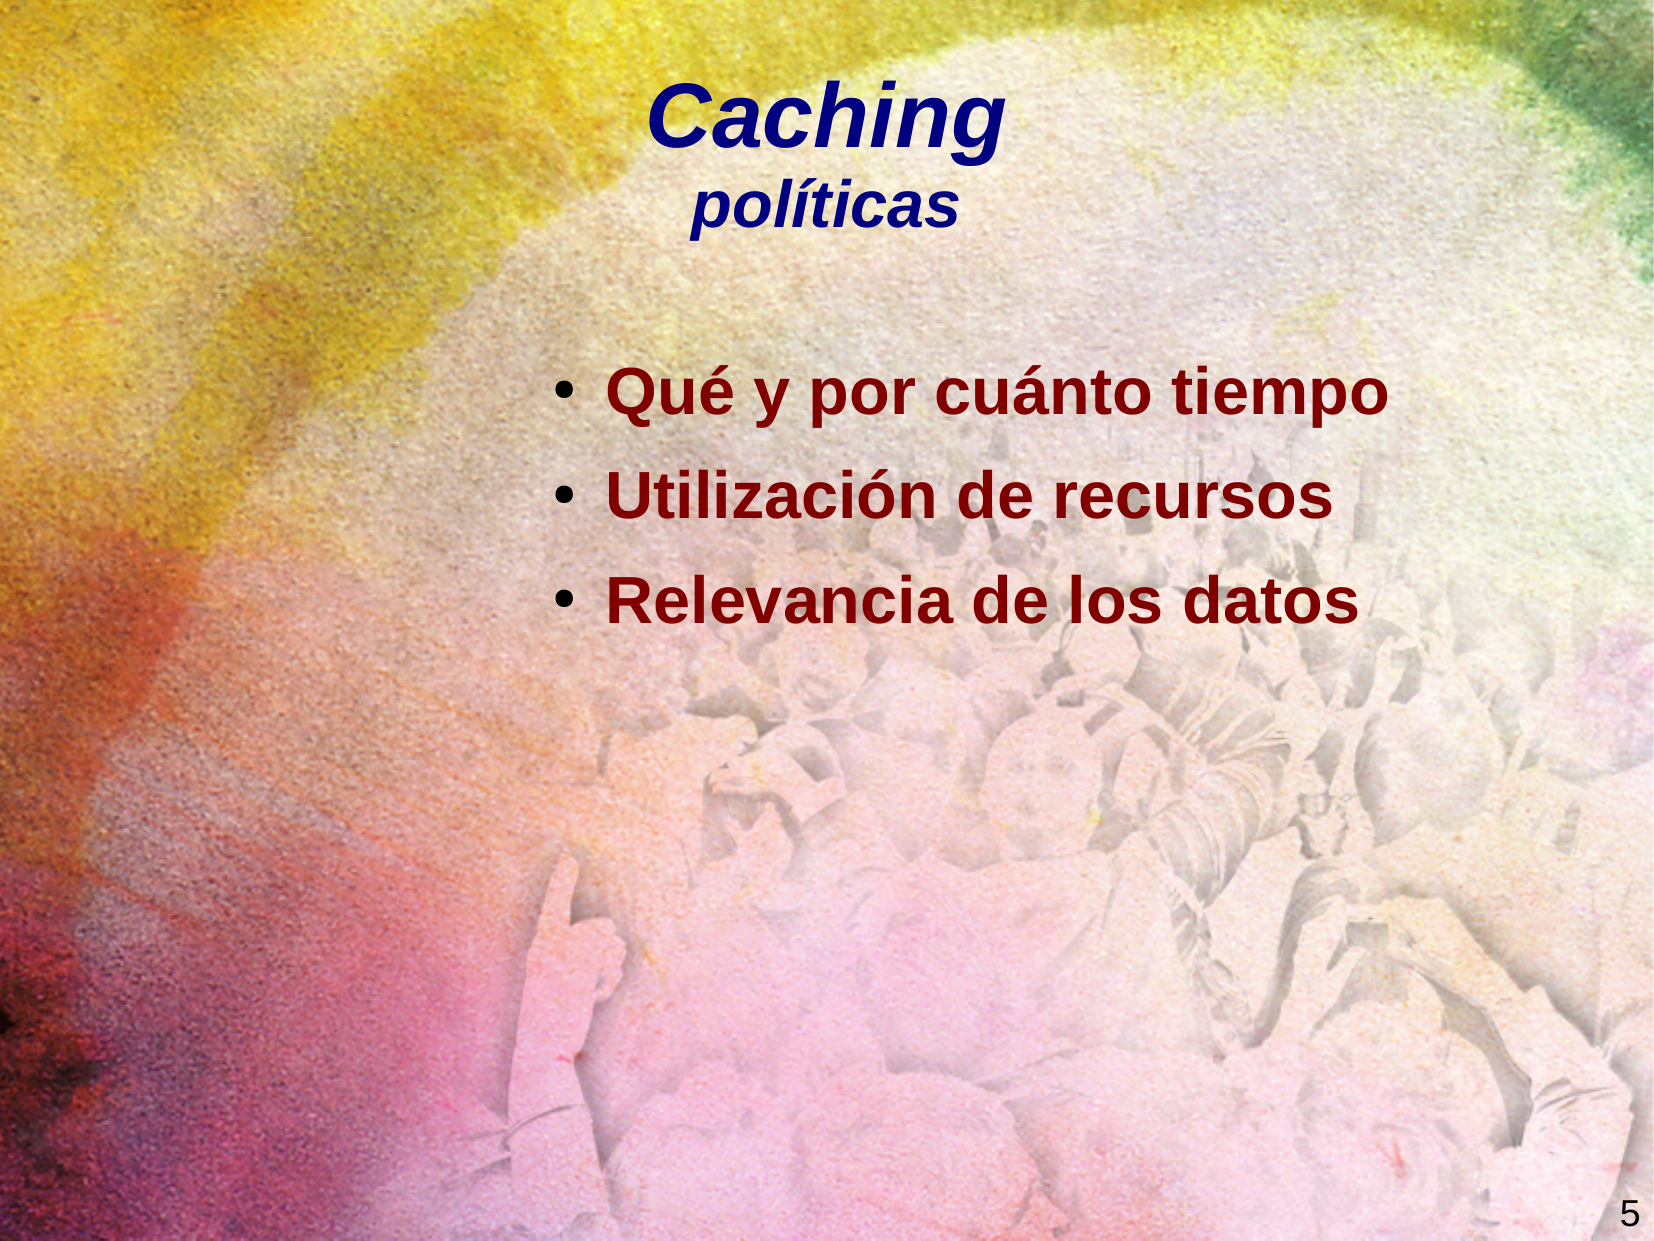

# Caching políticas
Qué y por cuánto tiempo
Utilización de recursos
Relevancia de los datos
5